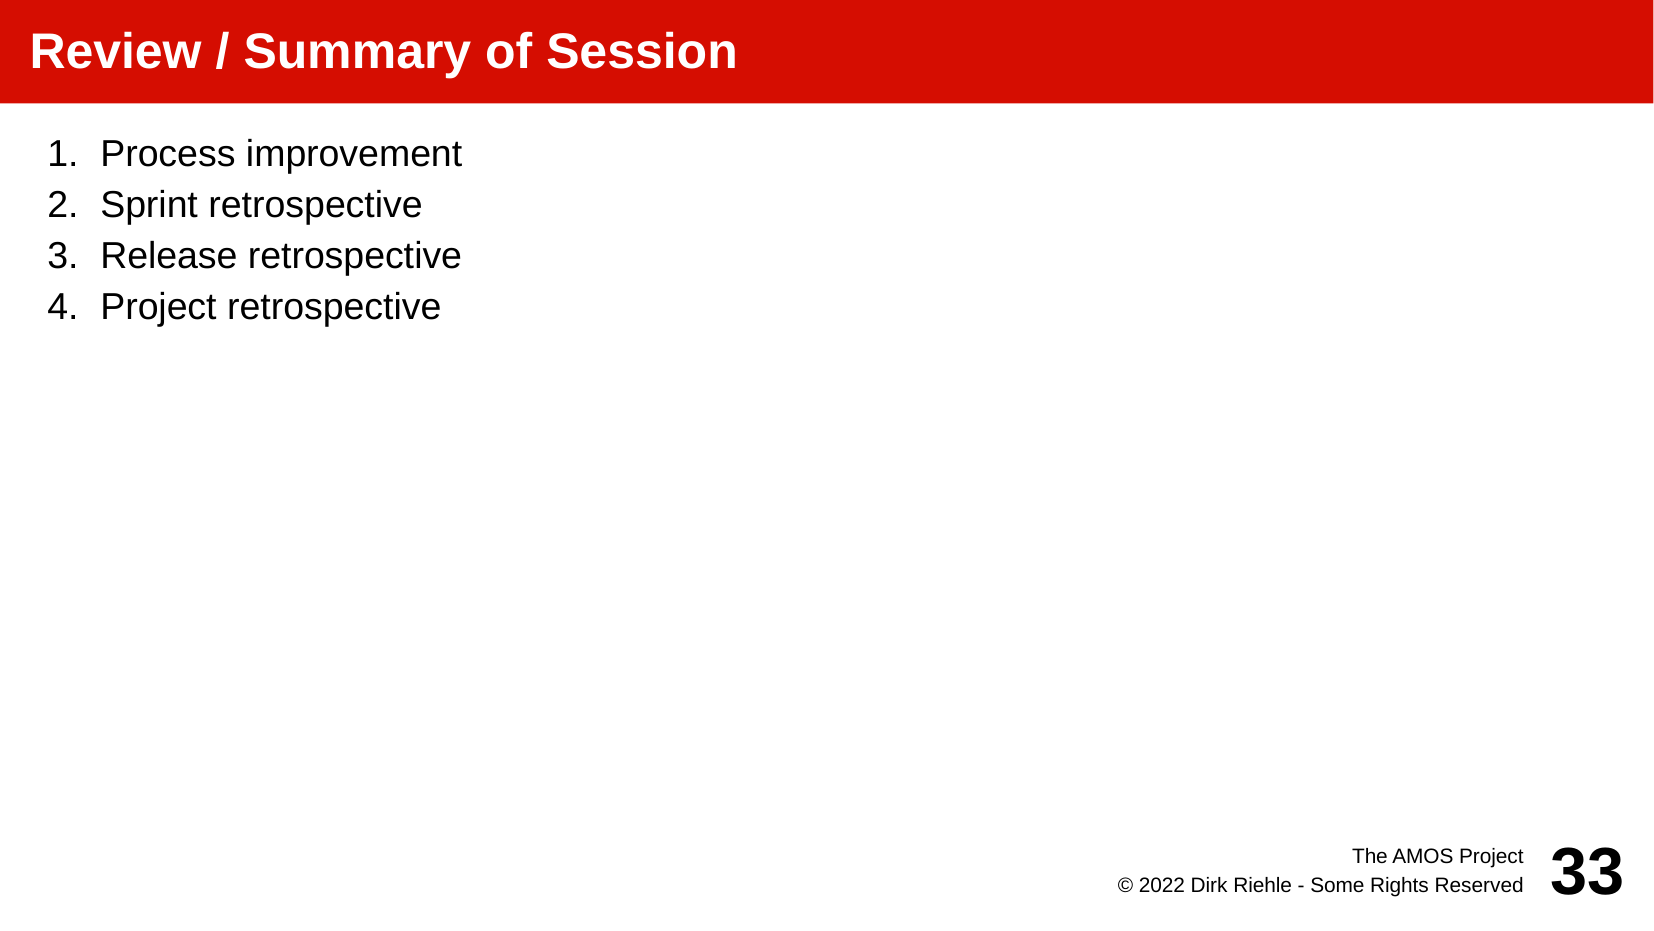

# Review / Summary of Session
Process improvement
Sprint retrospective
Release retrospective
Project retrospective
The AMOS Project
33
© 2022 Dirk Riehle - Some Rights Reserved